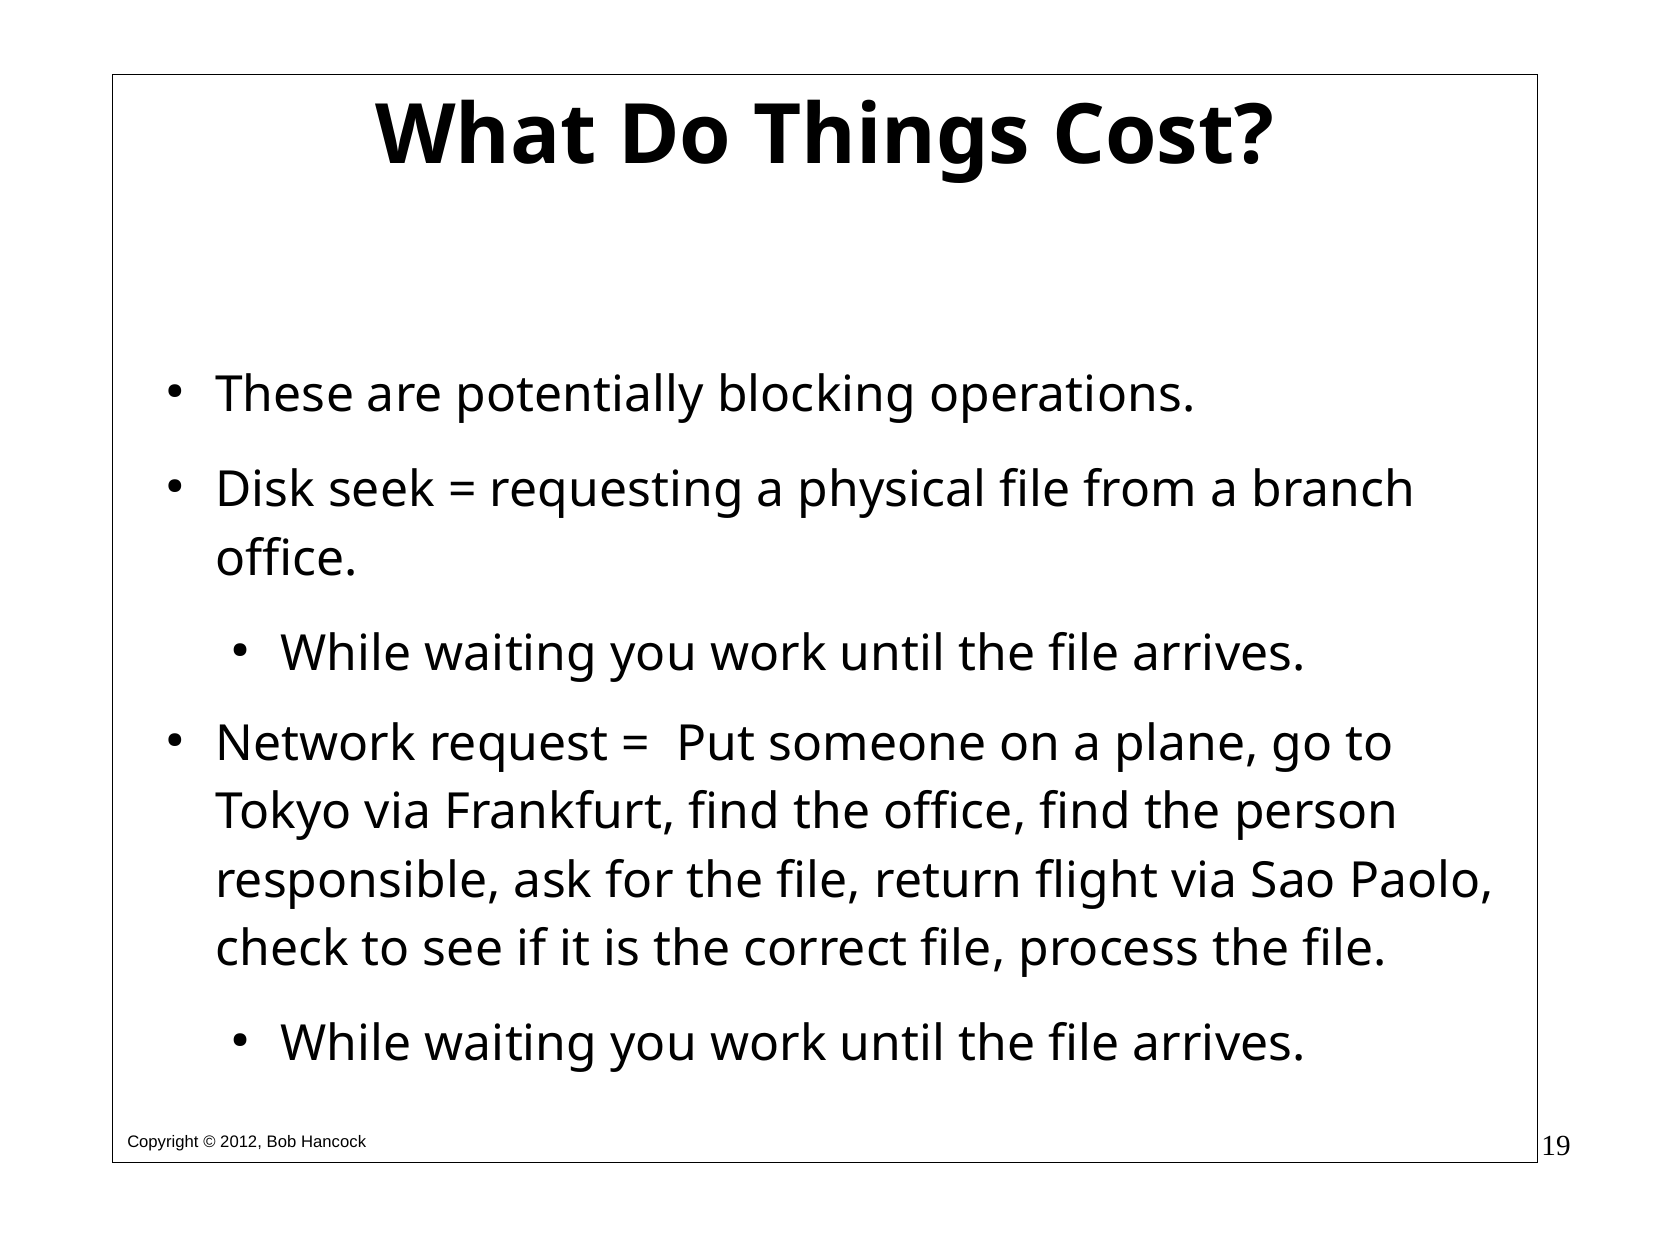

# What Do Things Cost?
These are potentially blocking operations.
Disk seek = requesting a physical file from a branch office.
While waiting you work until the file arrives.
Network request = Put someone on a plane, go to Tokyo via Frankfurt, find the office, find the person responsible, ask for the file, return flight via Sao Paolo, check to see if it is the correct file, process the file.
While waiting you work until the file arrives.
Copyright © 2012, Bob Hancock
19